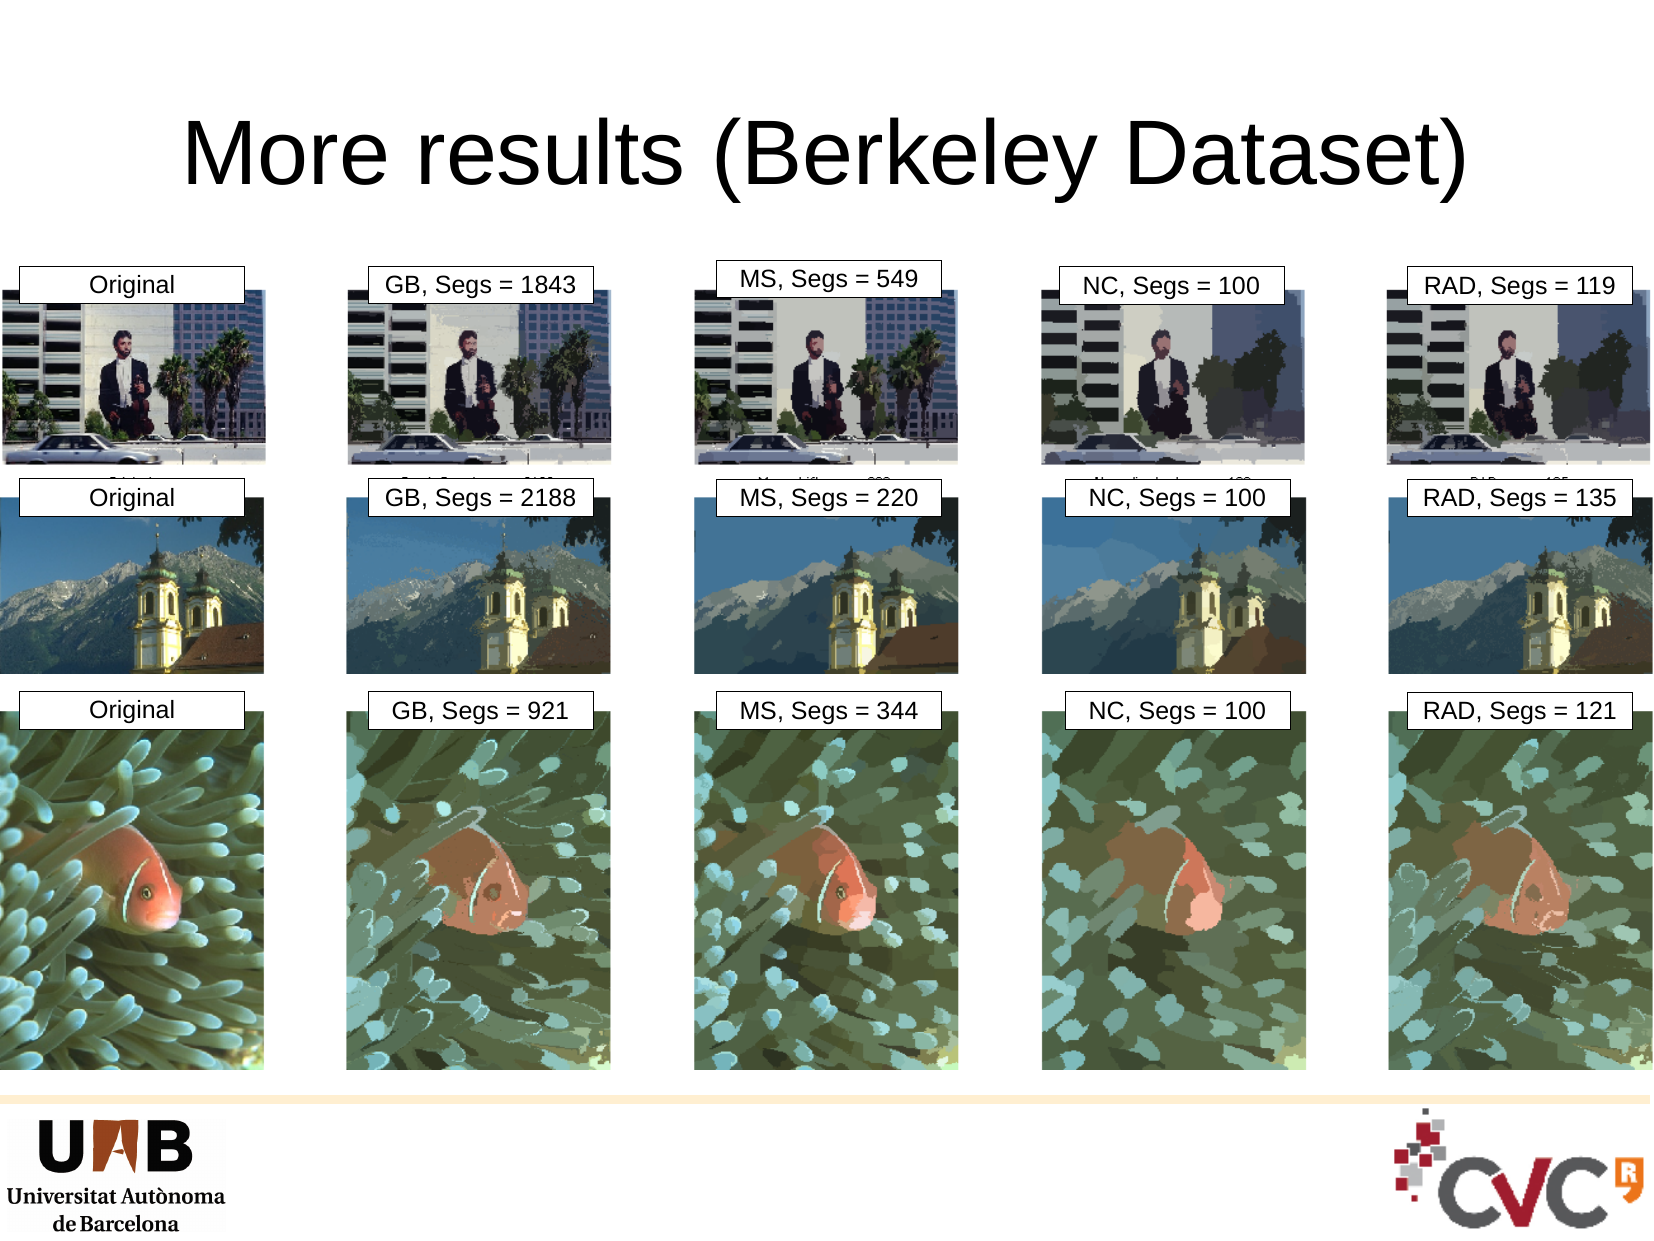

# More results (Berkeley Dataset)
MS, Segs = 549
Original
GB, Segs = 1843
NC, Segs = 100
RAD, Segs = 119
Original
GB, Segs = 2188
MS, Segs = 220
NC, Segs = 100
RAD, Segs = 135
Original
GB, Segs = 921
MS, Segs = 344
NC, Segs = 100
RAD, Segs = 121